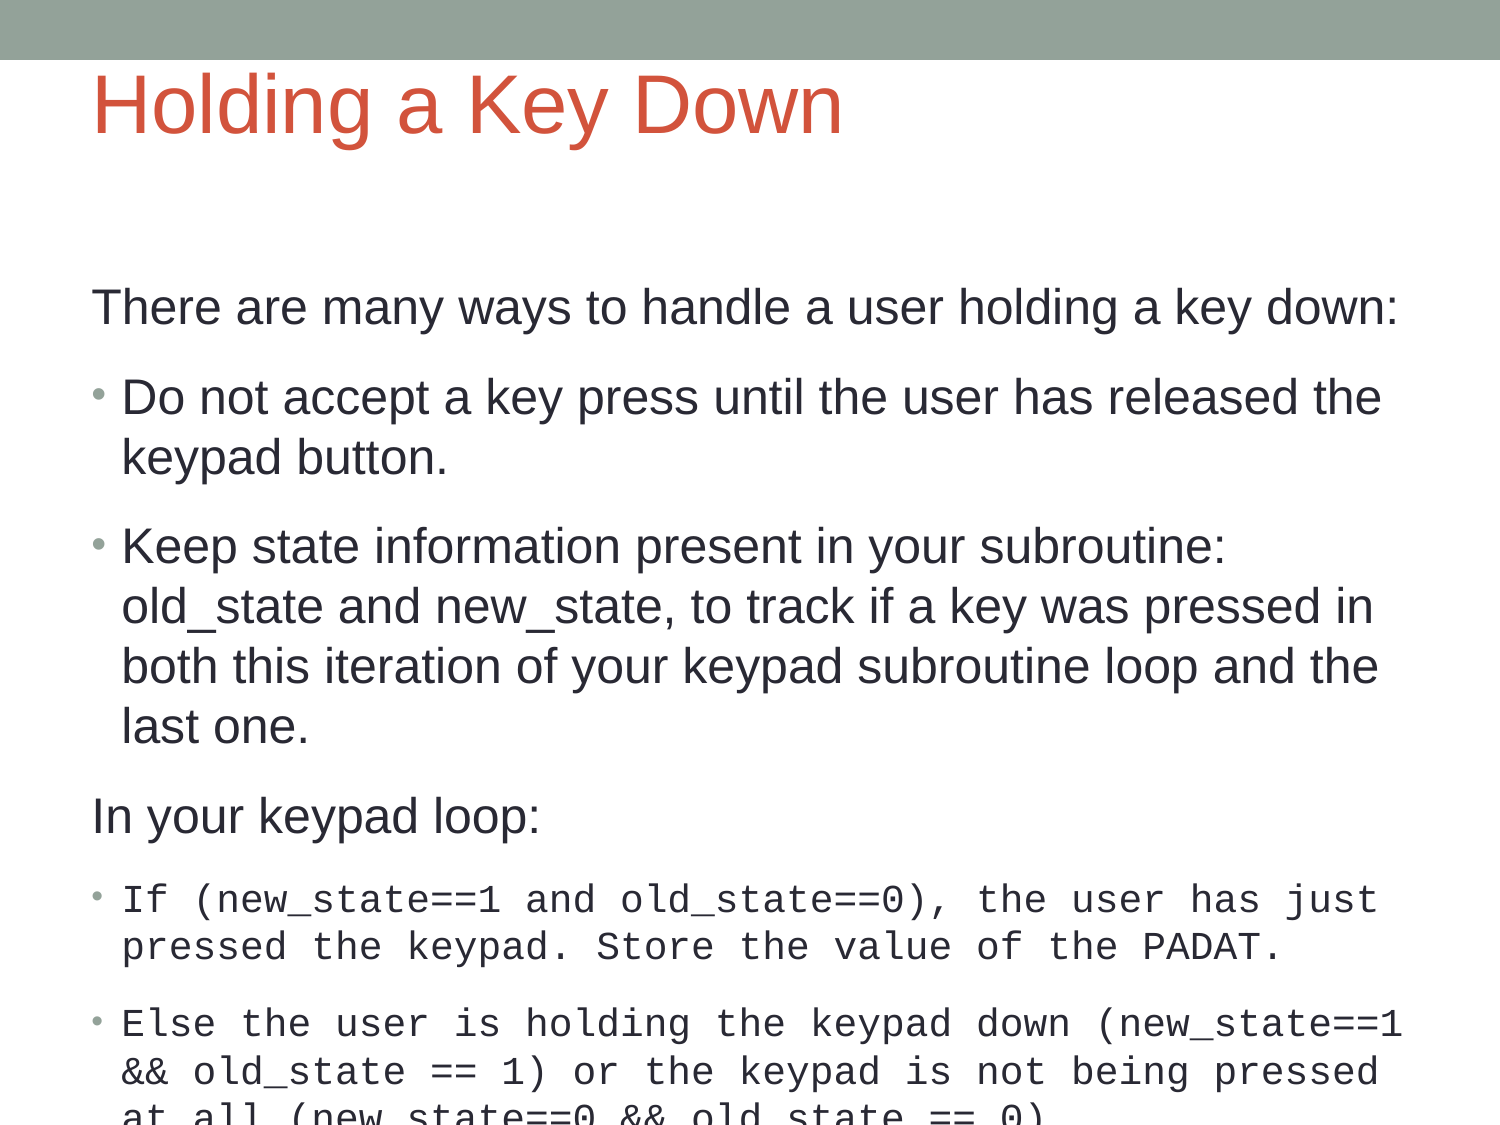

# Holding a Key Down
There are many ways to handle a user holding a key down:
Do not accept a key press until the user has released the keypad button.
Keep state information present in your subroutine: old_state and new_state, to track if a key was pressed in both this iteration of your keypad subroutine loop and the last one.
In your keypad loop:
If (new_state==1 and old_state==0), the user has just pressed the keypad. Store the value of the PADAT.
Else the user is holding the keypad down (new_state==1 && old_state == 1) or the keypad is not being pressed at all (new_state==0 && old_state == 0).
set old_state=new_state